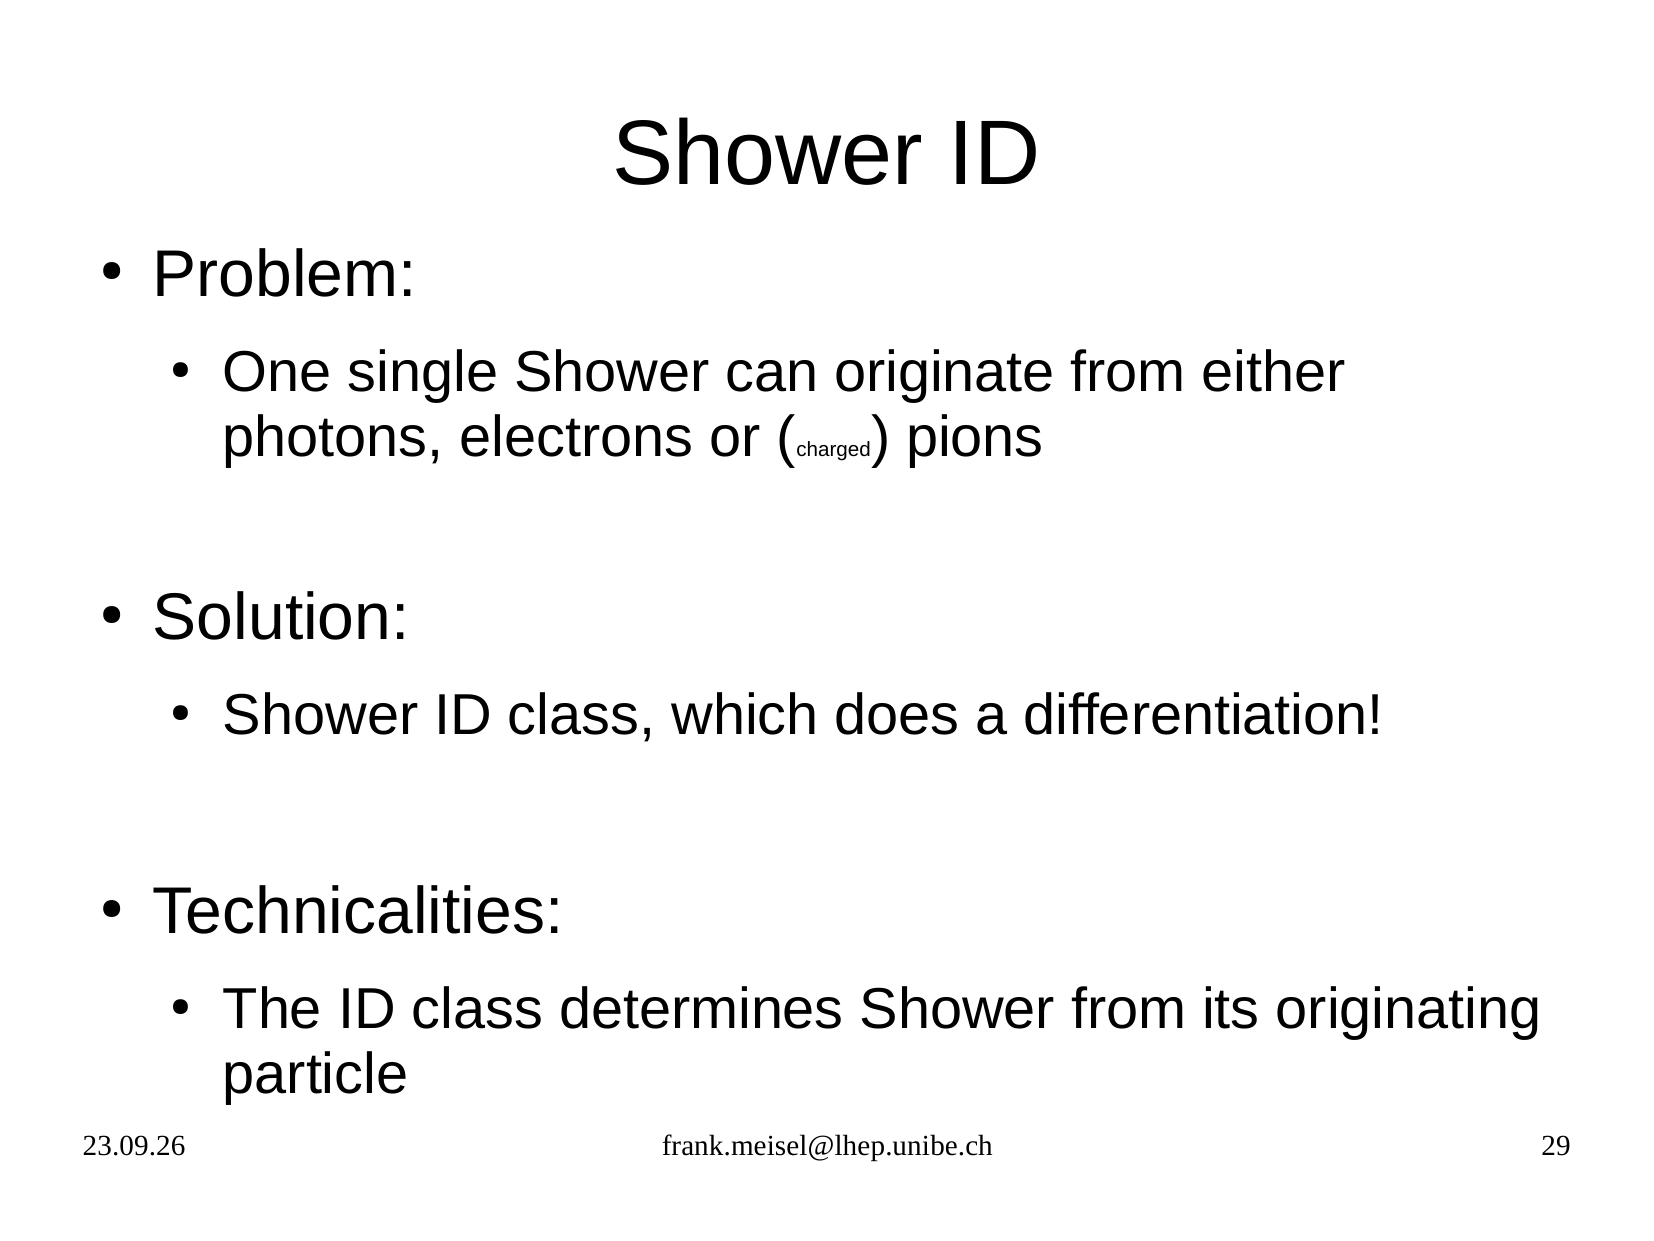

# Shower ID
Problem:
One single Shower can originate from either photons, electrons or (charged) pions
Solution:
Shower ID class, which does a differentiation!
Technicalities:
The ID class determines Shower from its originating particle
frank.meisel@lhep.unibe.ch
29